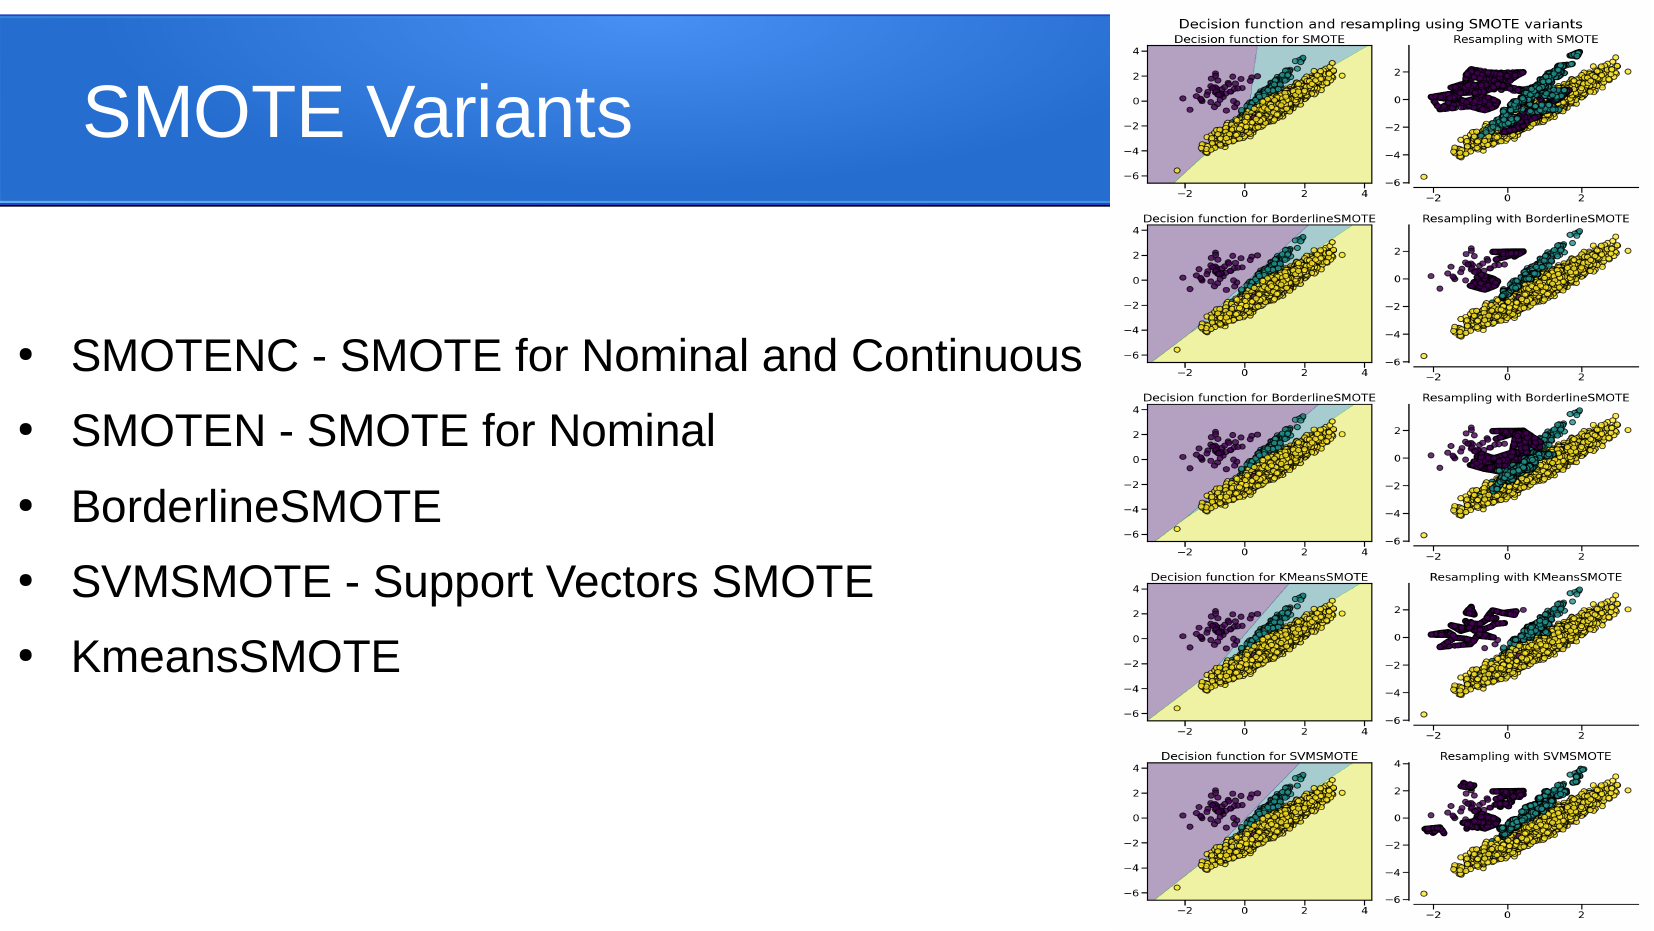

# SMOTE Variants
SMOTENC - SMOTE for Nominal and Continuous
SMOTEN - SMOTE for Nominal
BorderlineSMOTE
SVMSMOTE - Support Vectors SMOTE
KmeansSMOTE